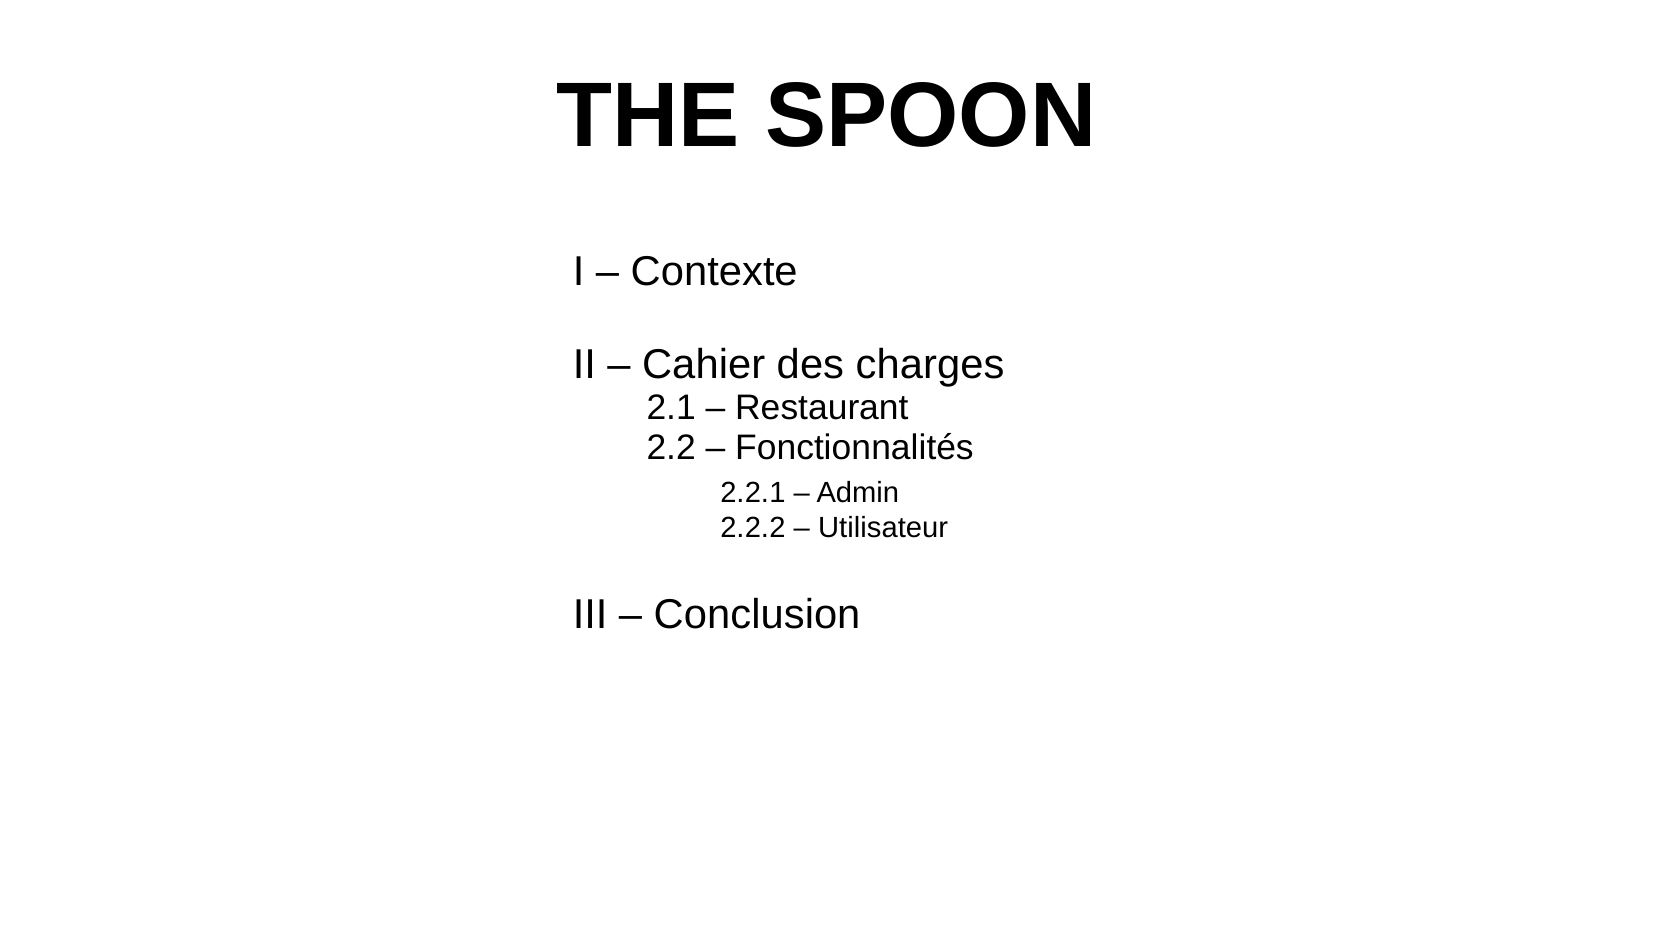

# THE SPOON
I – Contexte
II – Cahier des charges
	2.1 – Restaurant
	2.2 – Fonctionnalités
		2.2.1 – Admin
		2.2.2 – Utilisateur
III – Conclusion